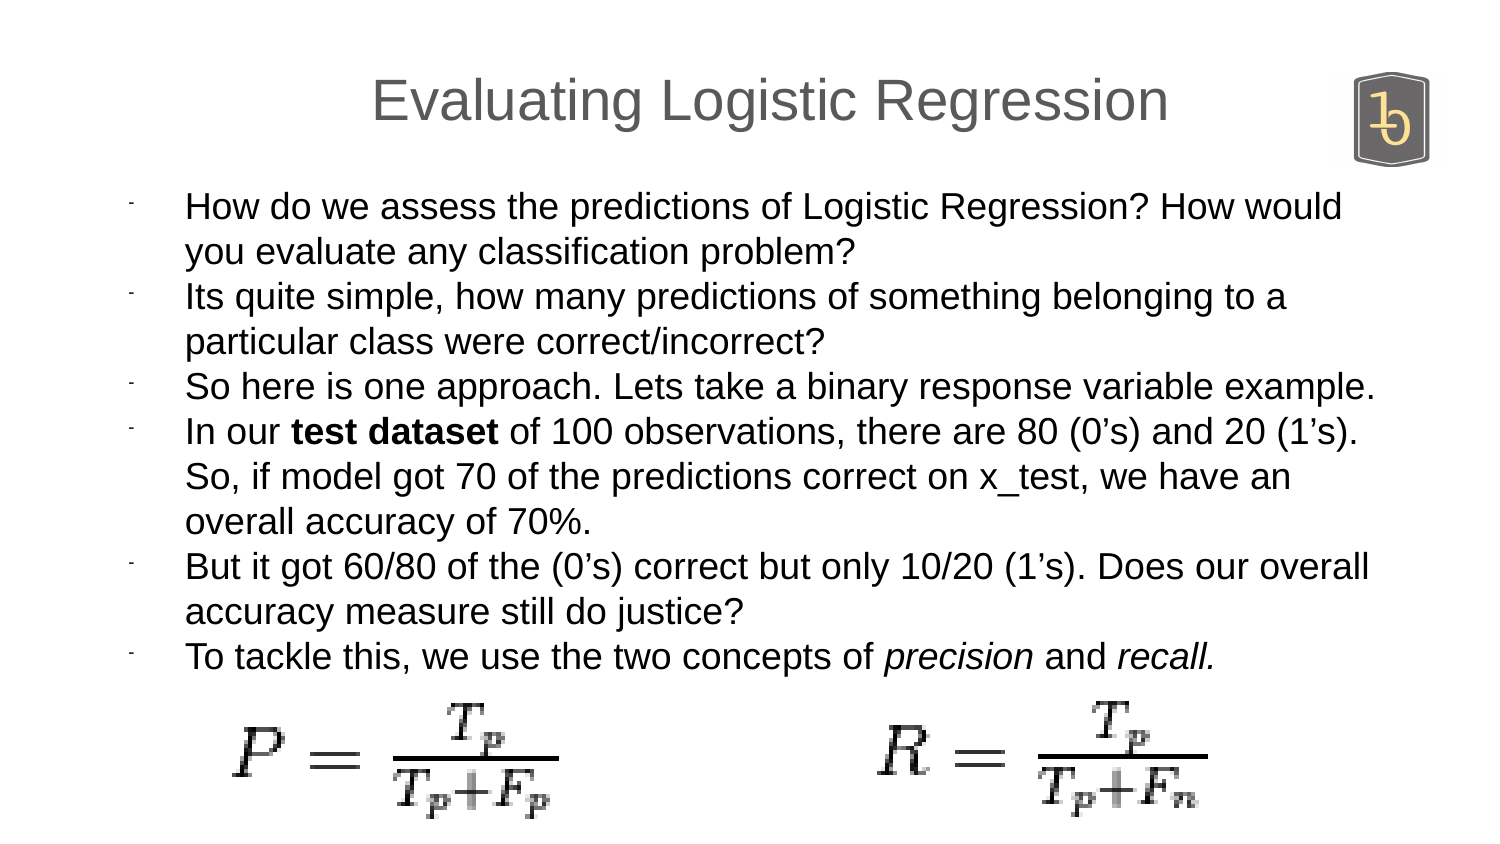

# Evaluating Logistic Regression
How do we assess the predictions of Logistic Regression? How would you evaluate any classification problem?
Its quite simple, how many predictions of something belonging to a particular class were correct/incorrect?
So here is one approach. Lets take a binary response variable example.
In our test dataset of 100 observations, there are 80 (0’s) and 20 (1’s). So, if model got 70 of the predictions correct on x_test, we have an overall accuracy of 70%.
But it got 60/80 of the (0’s) correct but only 10/20 (1’s). Does our overall accuracy measure still do justice?
To tackle this, we use the two concepts of precision and recall.